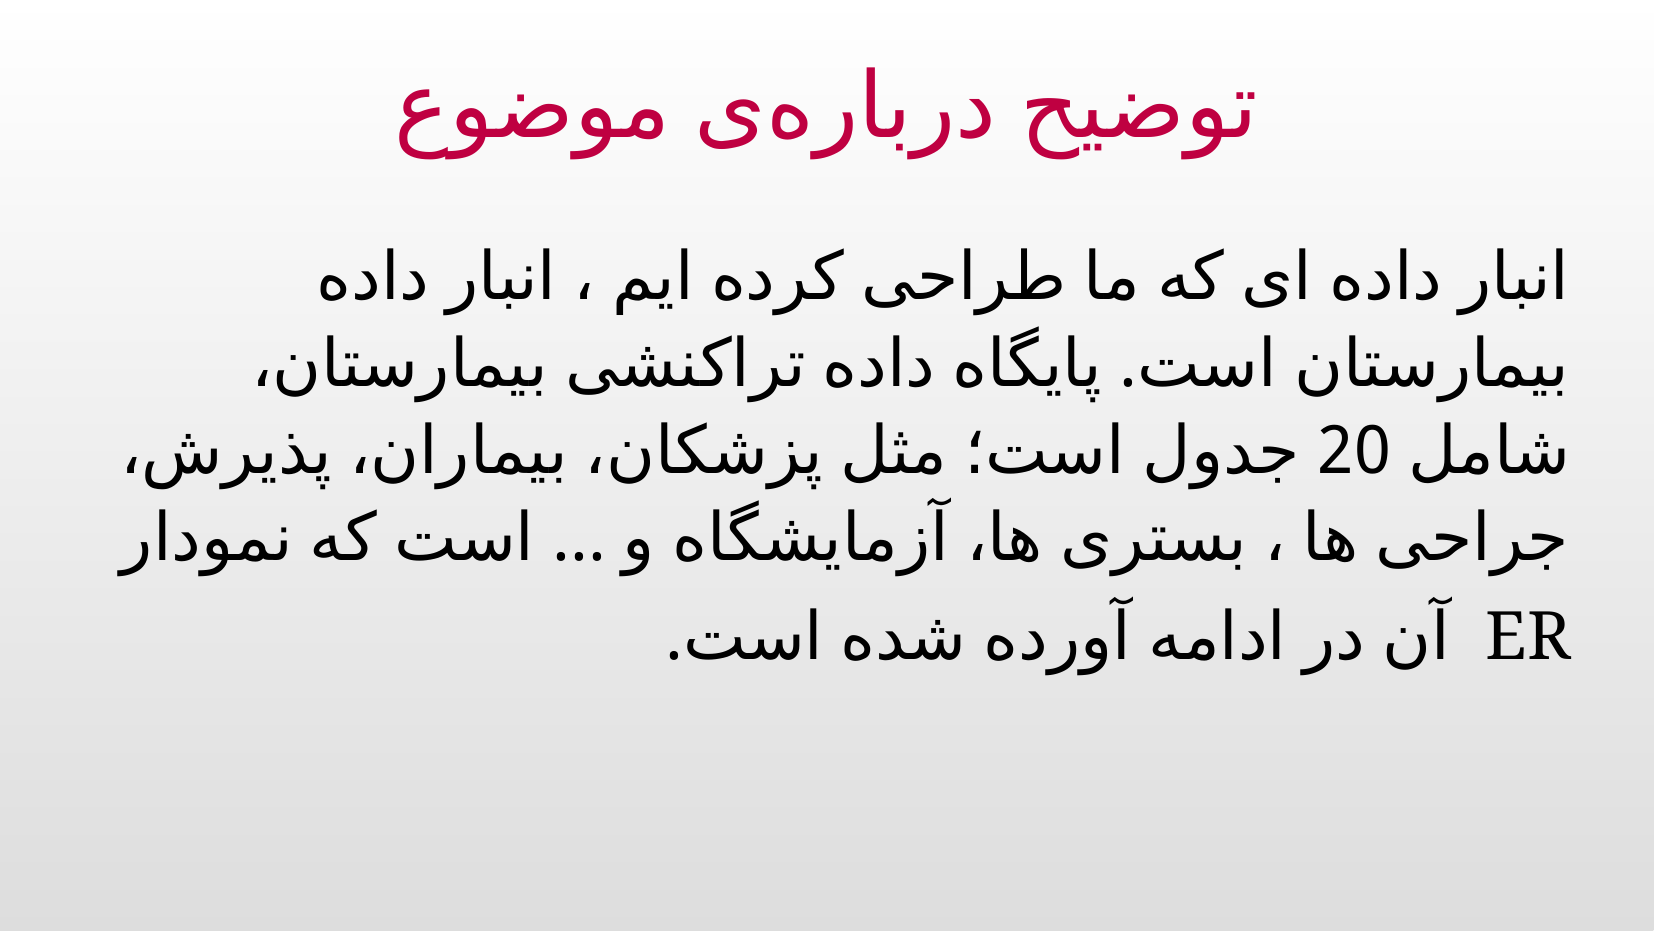

# توضیح درباره‌ی موضوع
انبار داده ای که ما طراحی کرده ایم ، انبار داده بیمارستان است. پایگاه داده تراکنشی بیمارستان، شامل 20 جدول است؛ مثل پزشکان، بیماران، پذیرش، جراحی ها ، بستری ها، آزمایشگاه و ... است که نمودار ER آن در ادامه آورده شده است.